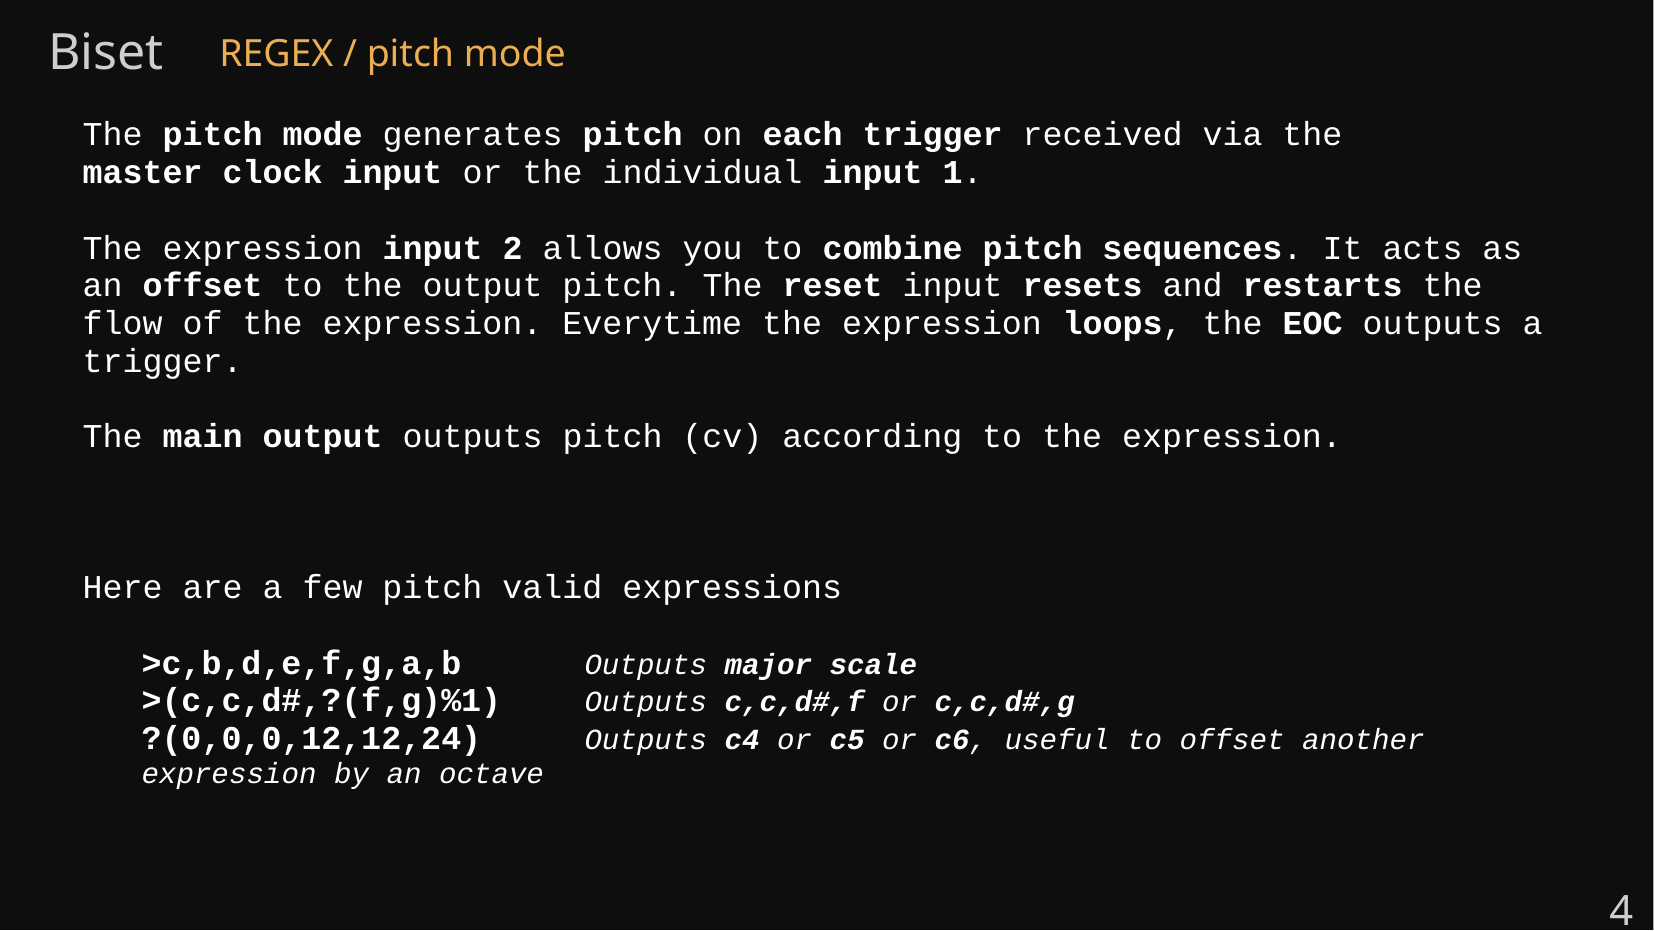

Biset
REGEX / pitch mode
# The pitch mode generates pitch on each trigger received via the
master clock input or the individual input 1.
The expression input 2 allows you to combine pitch sequences. It acts as an offset to the output pitch. The reset input resets and restarts the flow of the expression. Everytime the expression loops, the EOC outputs a trigger.
The main output outputs pitch (cv) according to the expression.
Here are a few pitch valid expressions
>c,b,d,e,f,g,a,b		Outputs major scale
>(c,c,d#,?(f,g)%1)		Outputs c,c,d#,f or c,c,d#,g
?(0,0,0,12,12,24)		Outputs c4 or c5 or c6, useful to offset another expression by an octave
4